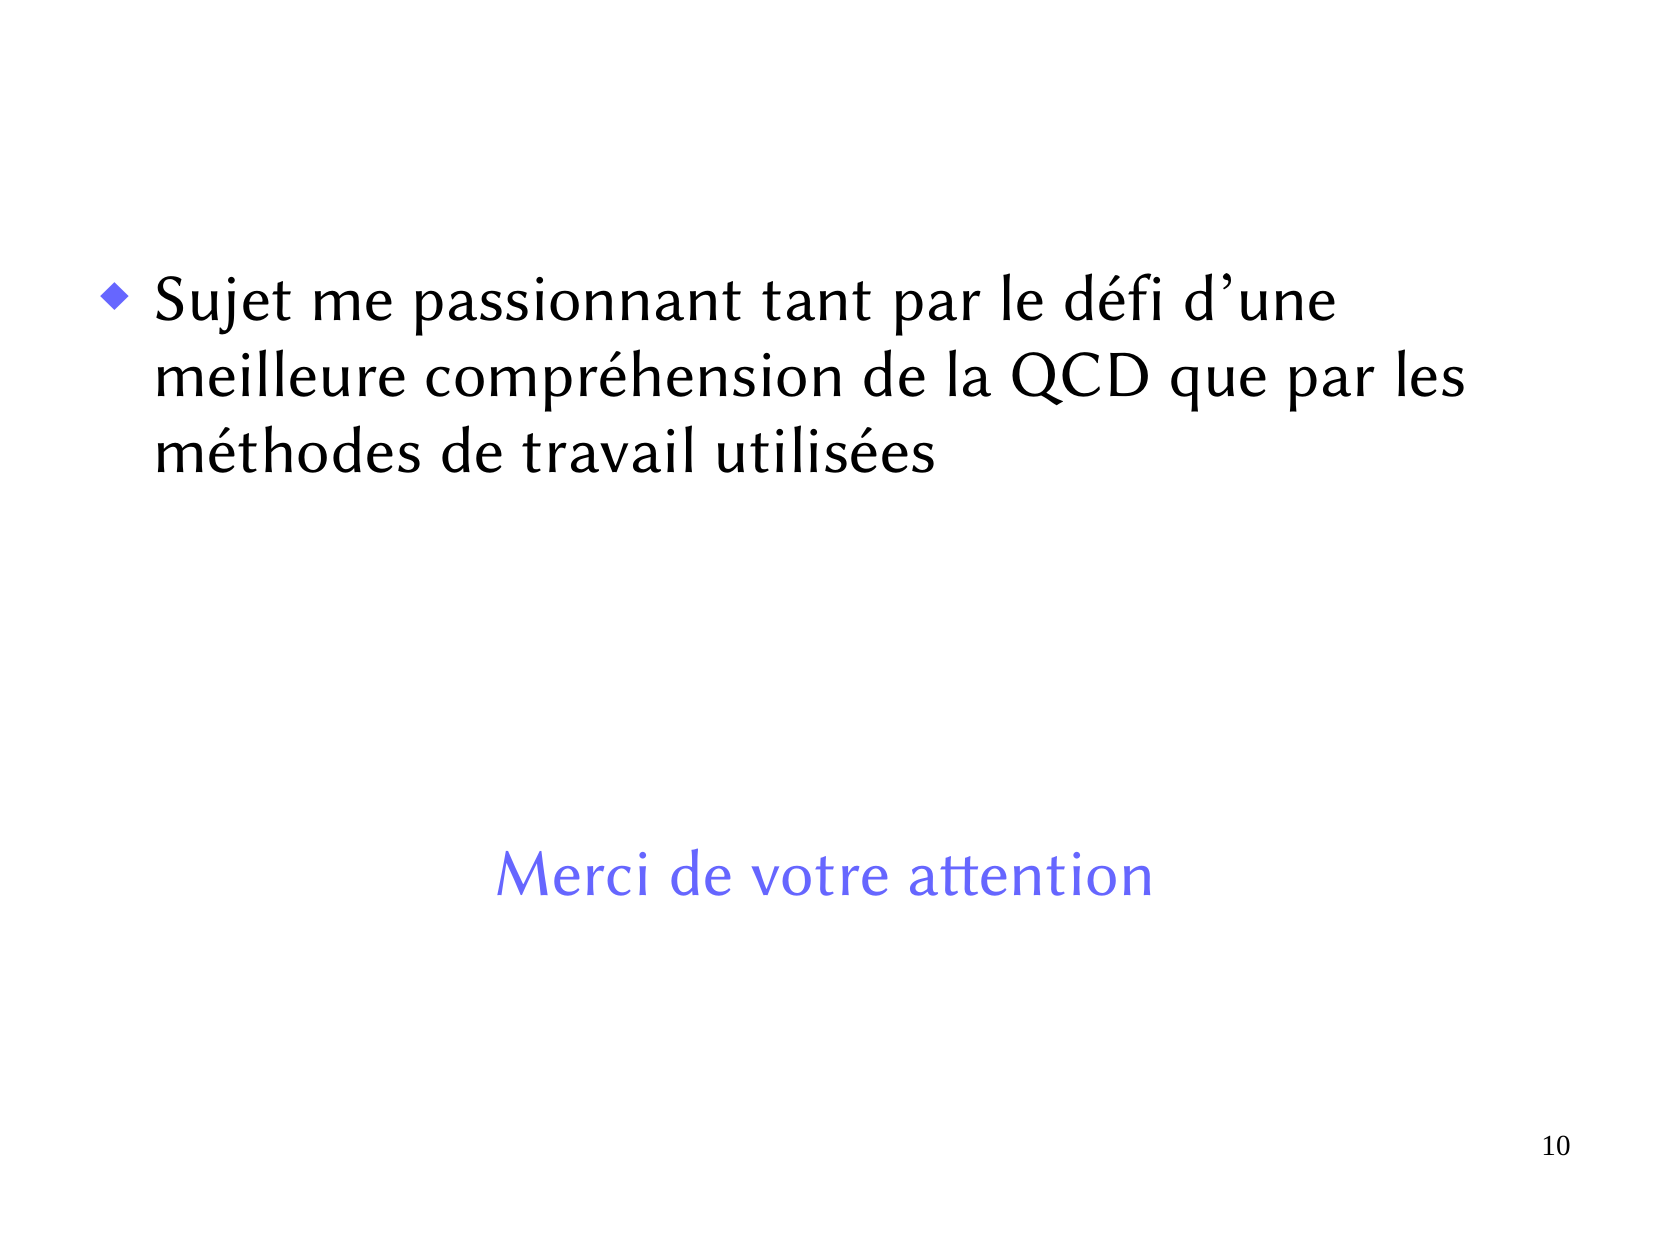

# Sujet me passionnant tant par le défi d’une meilleure compréhension de la QCD que par les méthodes de travail utilisées
Merci de votre attention
10